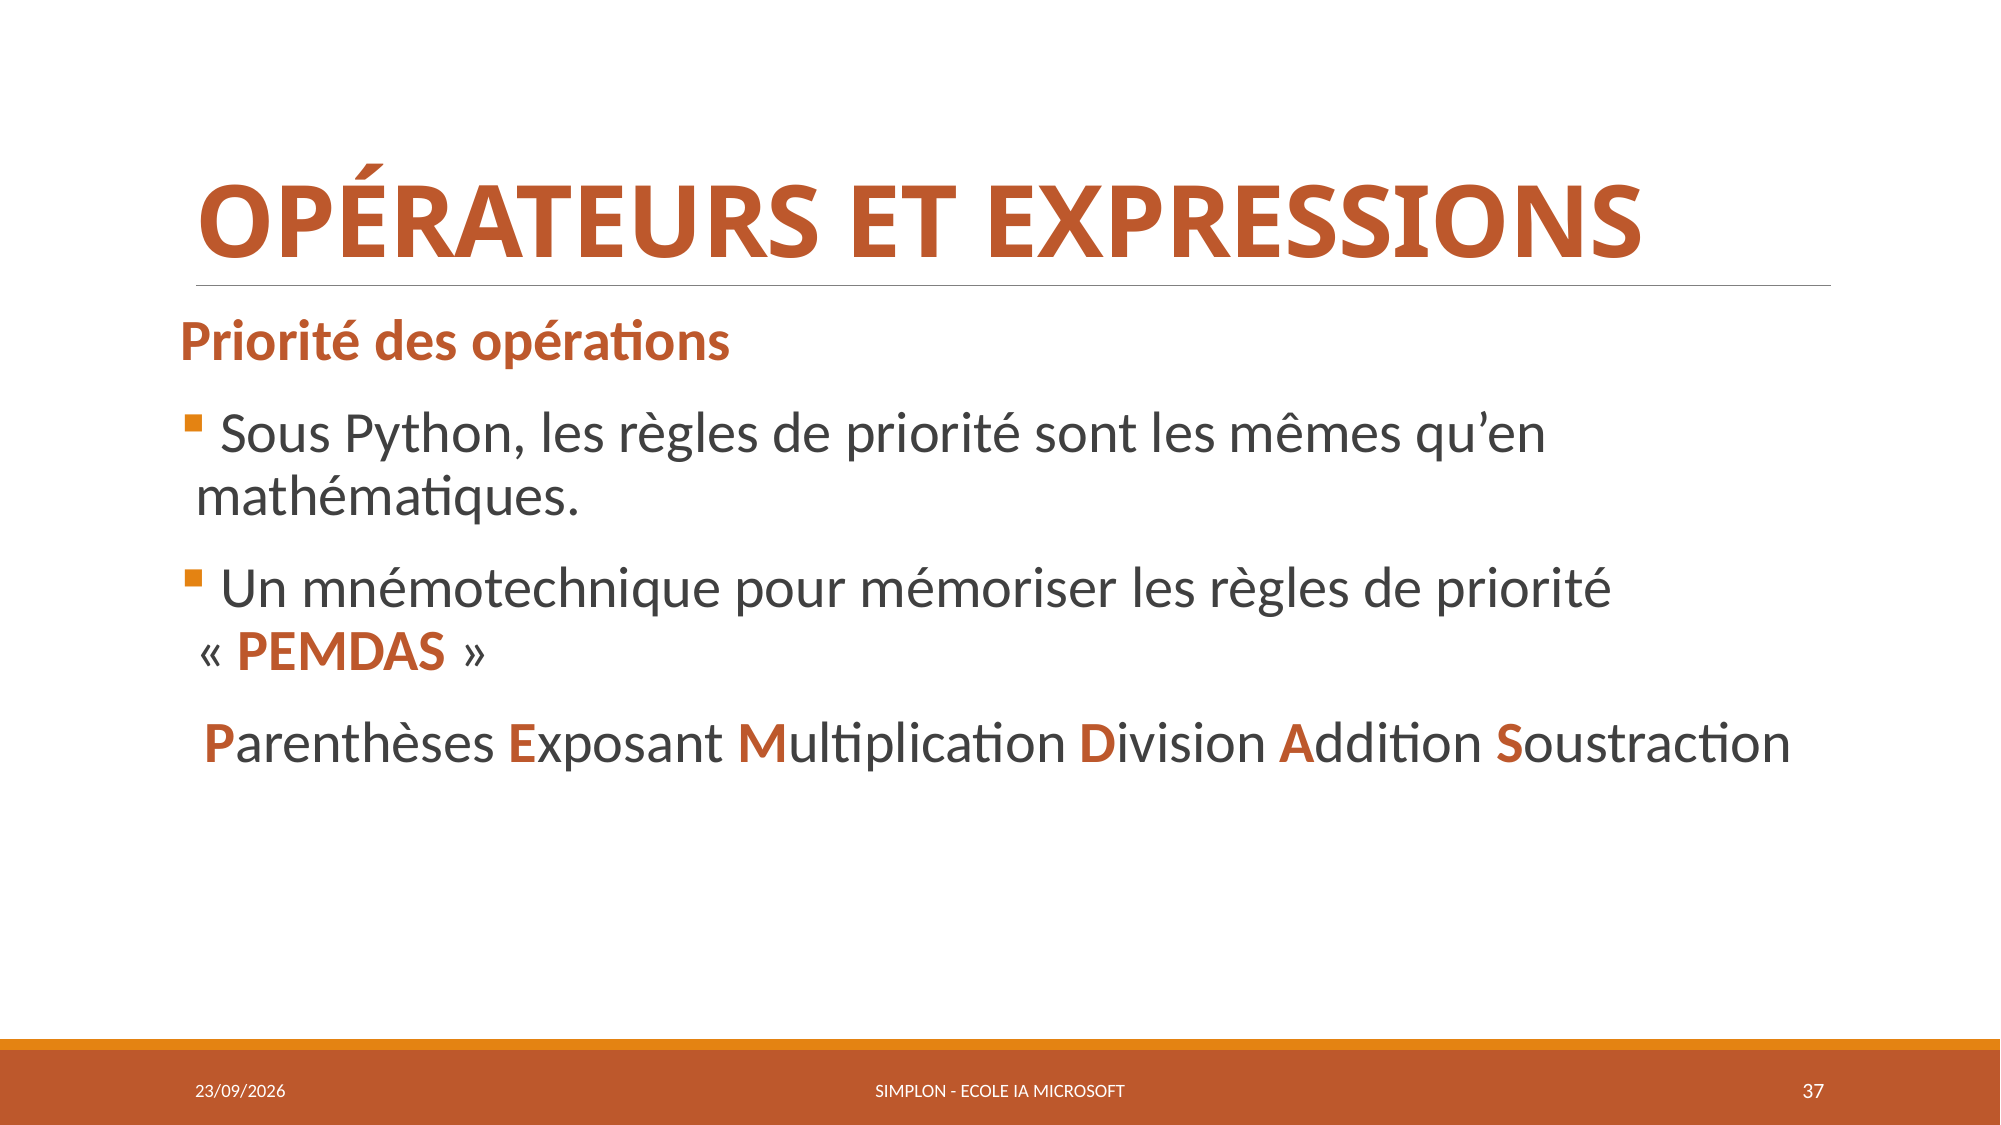

# OPÉRATEURS ET EXPRESSIONS
Priorité des opérations
 Sous Python, les règles de priorité sont les mêmes qu’en mathématiques.
 Un mnémotechnique pour mémoriser les règles de priorité « PEMDAS »
Parenthèses Exposant Multiplication Division Addition Soustraction
Simplon - Ecole IA Microsoft